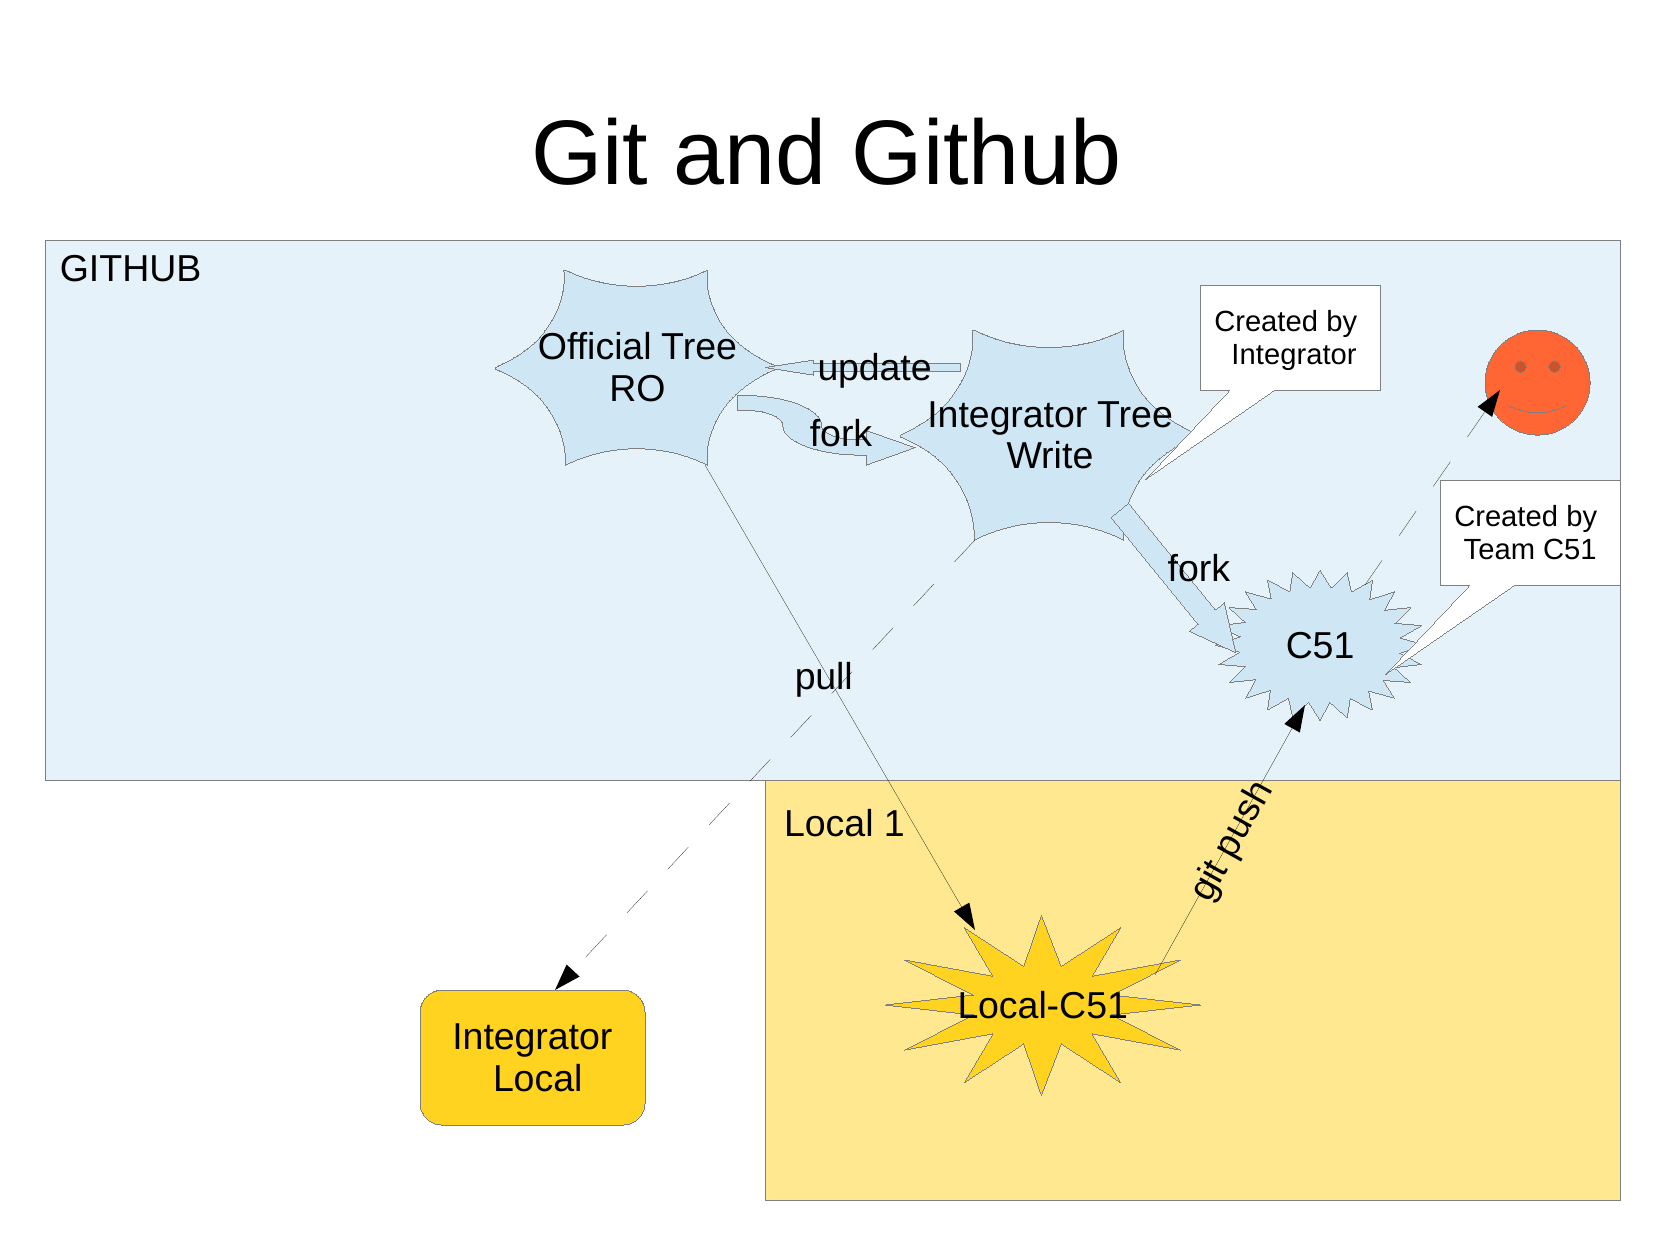

# Git and Github
GITHUB
Official Tree
RO
Created by
 Integrator
Integrator Tree
Write
update
fork
Created by
Team C51
fork
C51
pull
git push
Local 1
Local-C51
Integrator
 Local